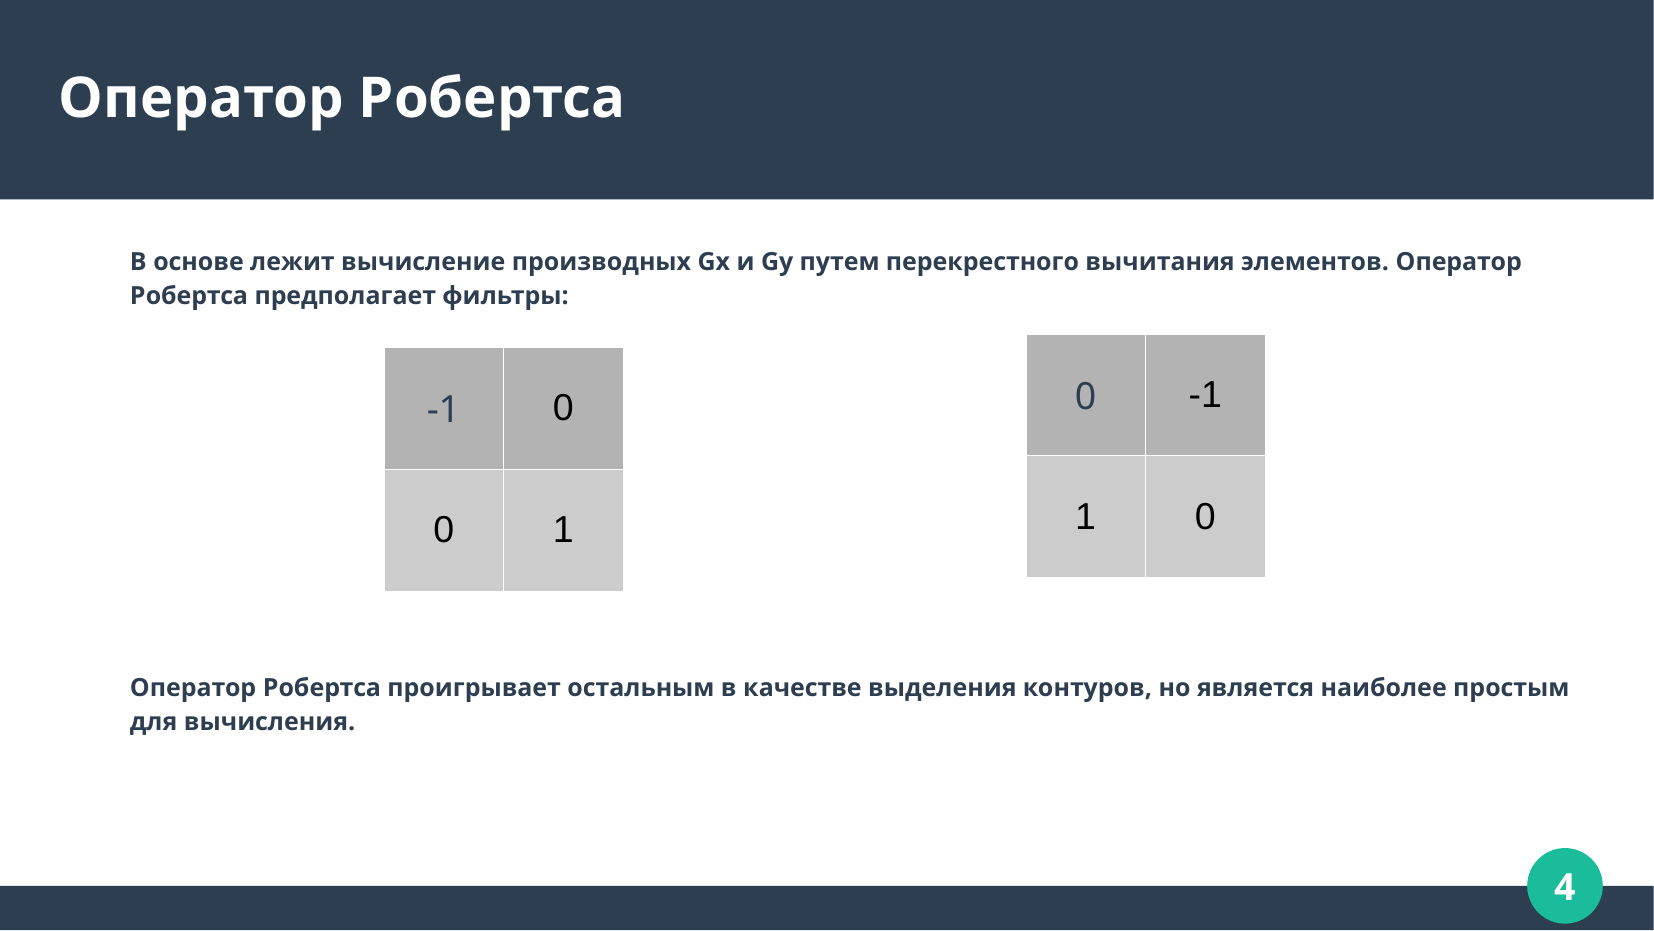

# Оператор Робертса
В основе лежит вычисление производных Gx и Gy путем перекрестного вычитания элементов. Оператор Робертса предполагает фильтры:
Оператор Робертса проигрывает остальным в качестве выделения контуров, но является наиболее простым для вычисления.
| 0 | -1 |
| --- | --- |
| 1 | 0 |
| -1 | 0 |
| --- | --- |
| 0 | 1 |